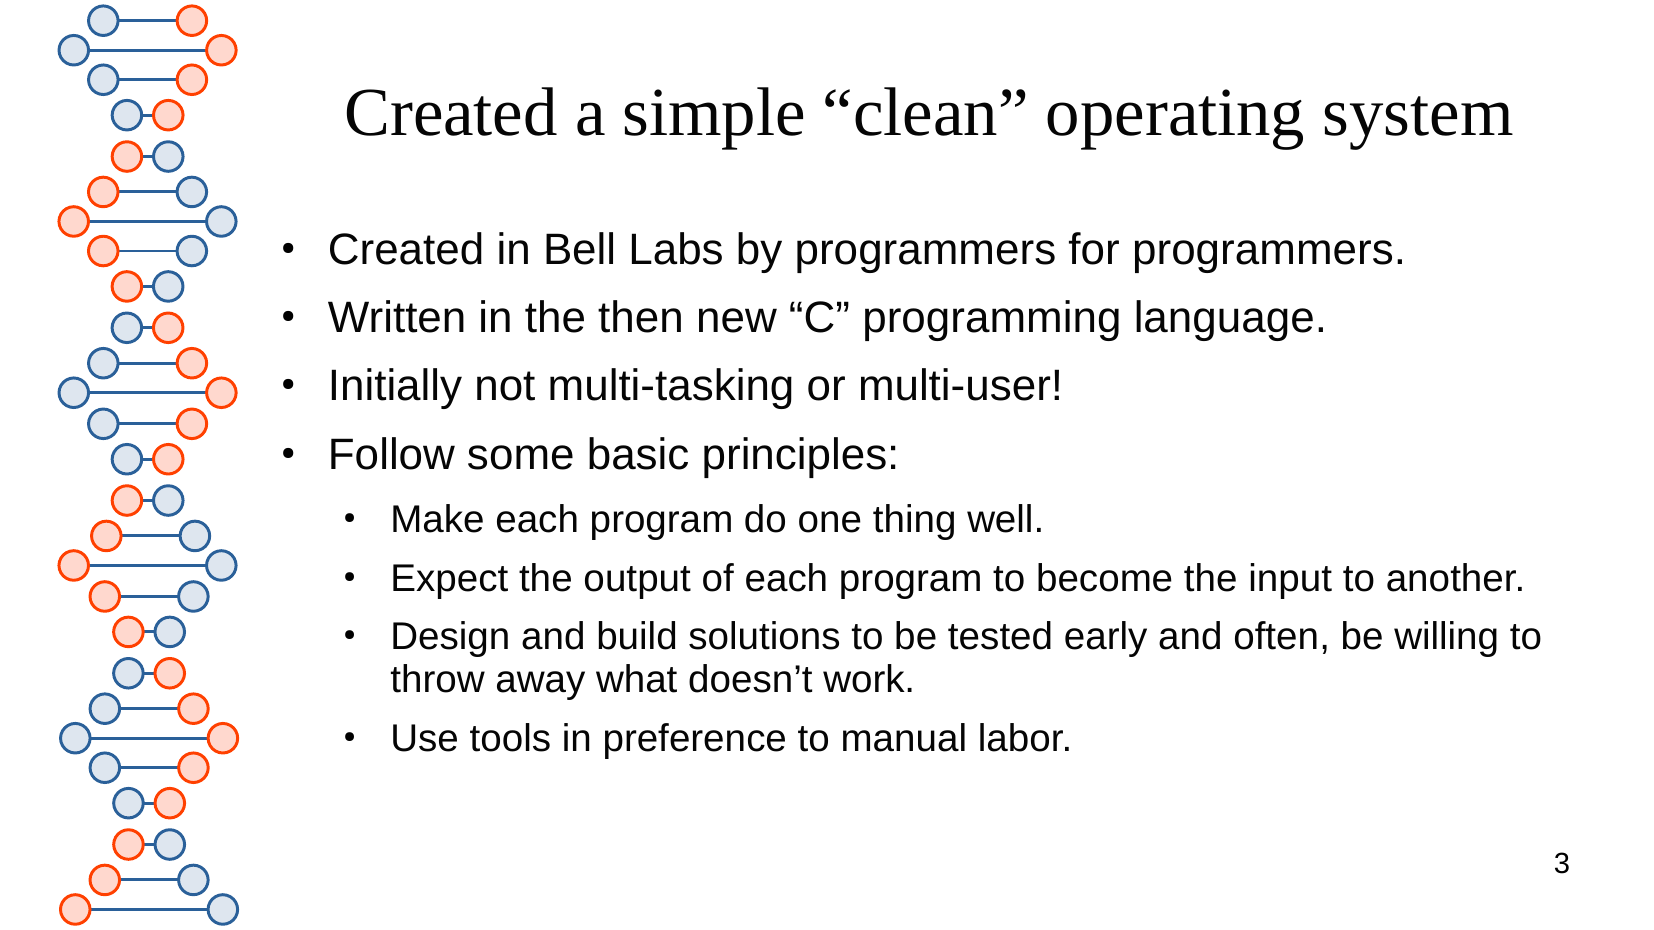

# Created a simple “clean” operating system
Created in Bell Labs by programmers for programmers.
Written in the then new “C” programming language.
Initially not multi-tasking or multi-user!
Follow some basic principles:
Make each program do one thing well.
Expect the output of each program to become the input to another.
Design and build solutions to be tested early and often, be willing to throw away what doesn’t work.
Use tools in preference to manual labor.
3